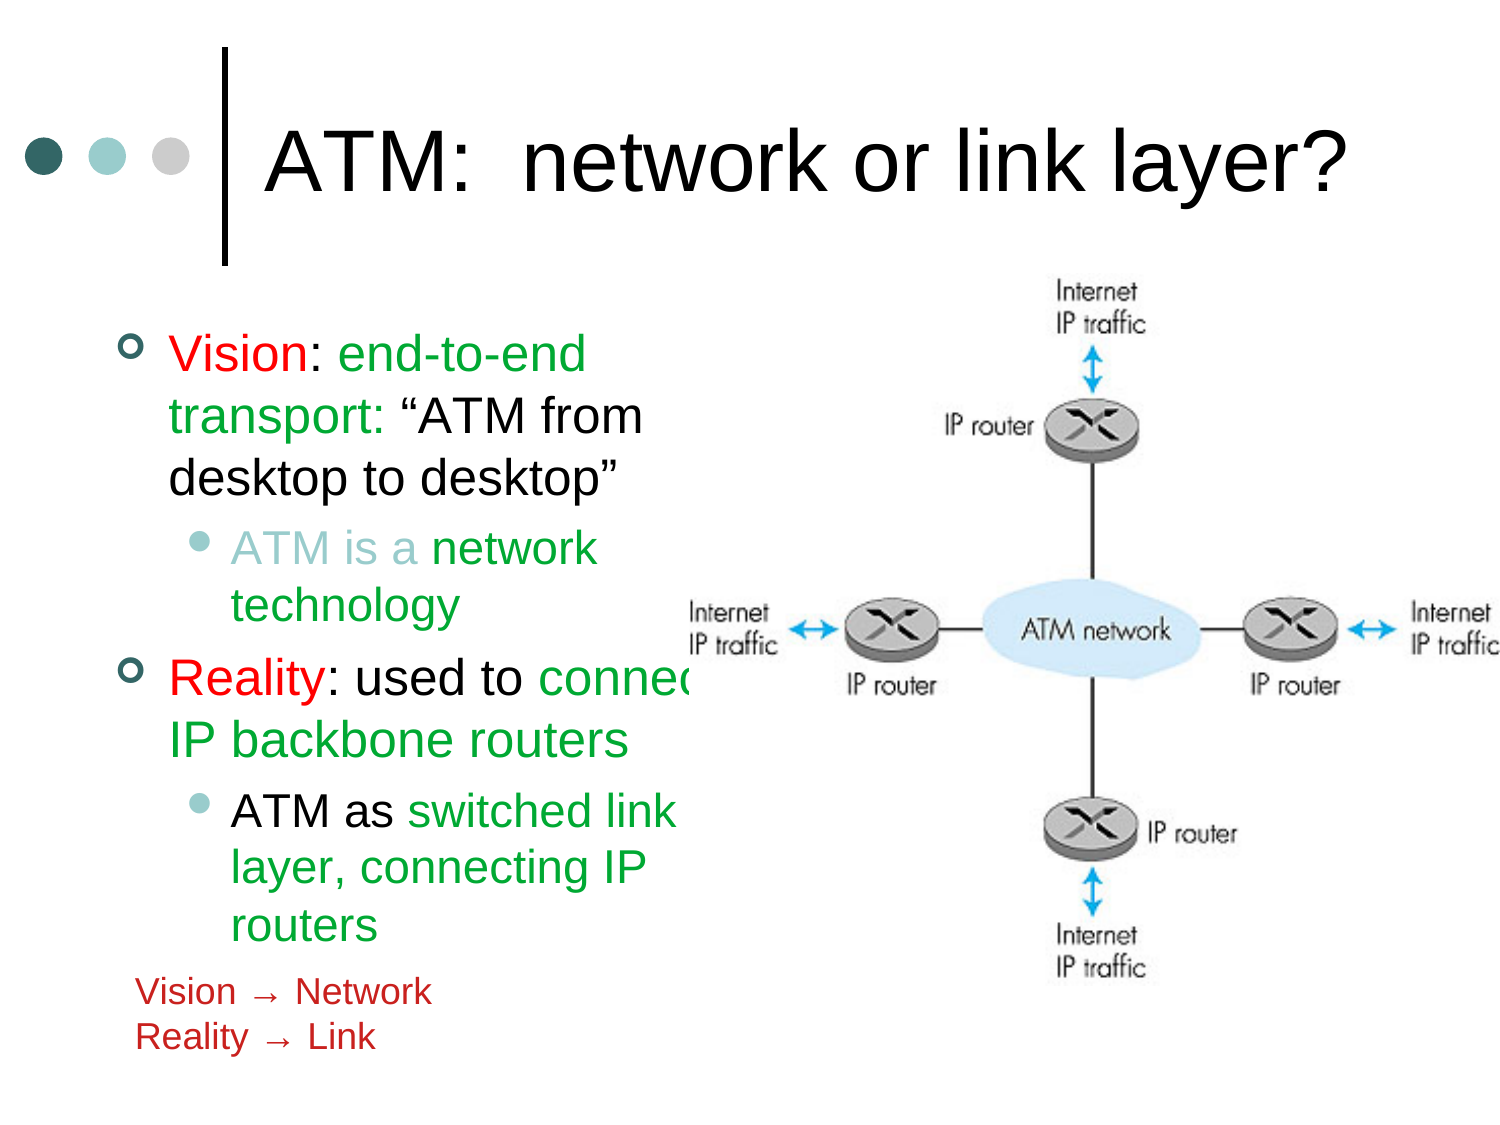

# ATM: network or link layer?
Vision: end-to-end transport: “ATM from desktop to desktop”
ATM is a network technology
Reality: used to connect IP backbone routers
ATM as switched link layer, connecting IP routers
Vision → Network
Reality → Link